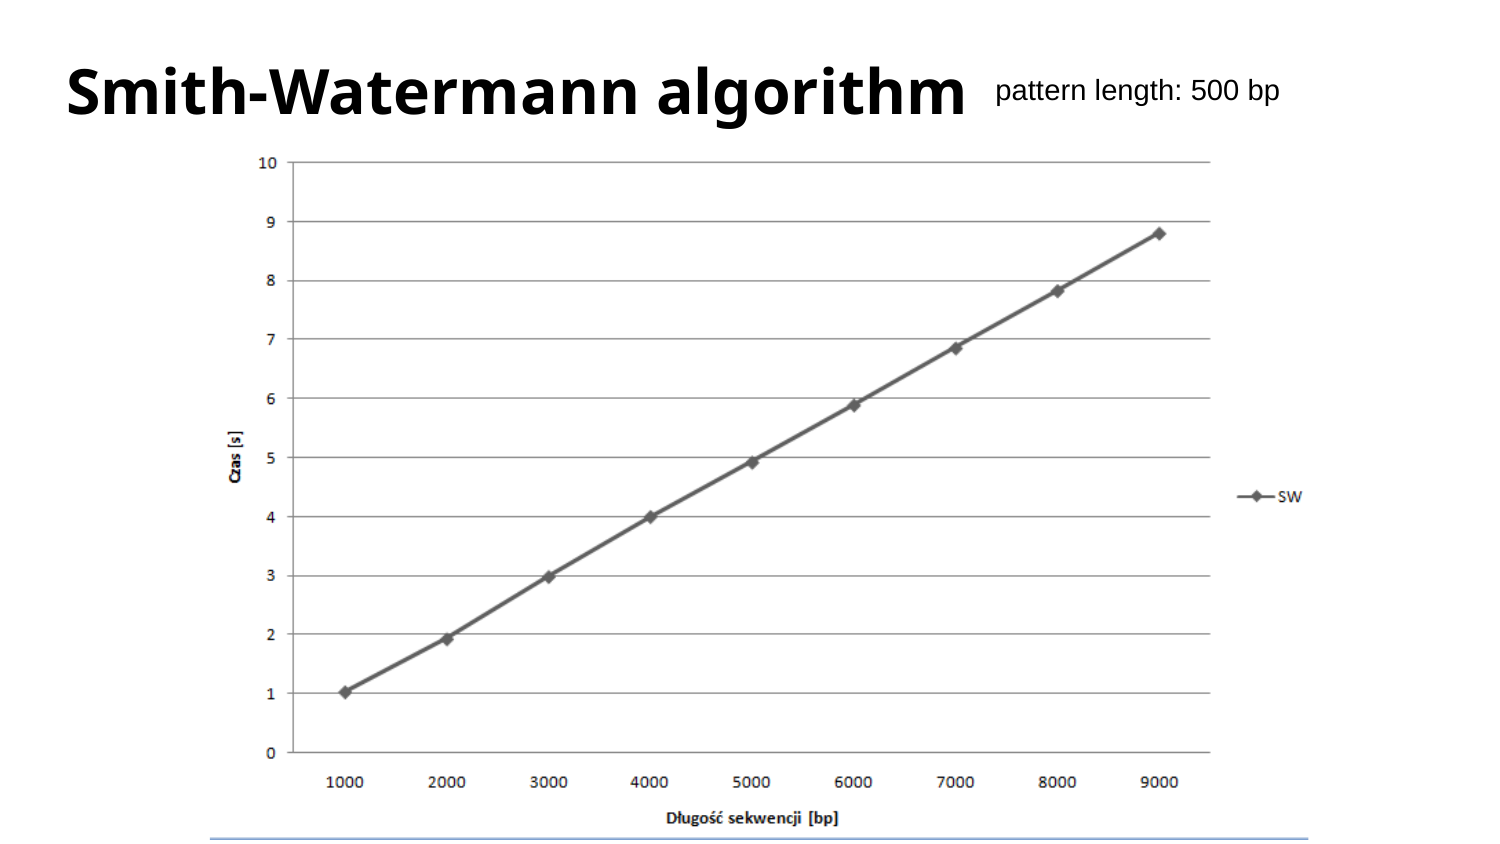

# Smith-Watermann algorithm
pattern length: 500 bp